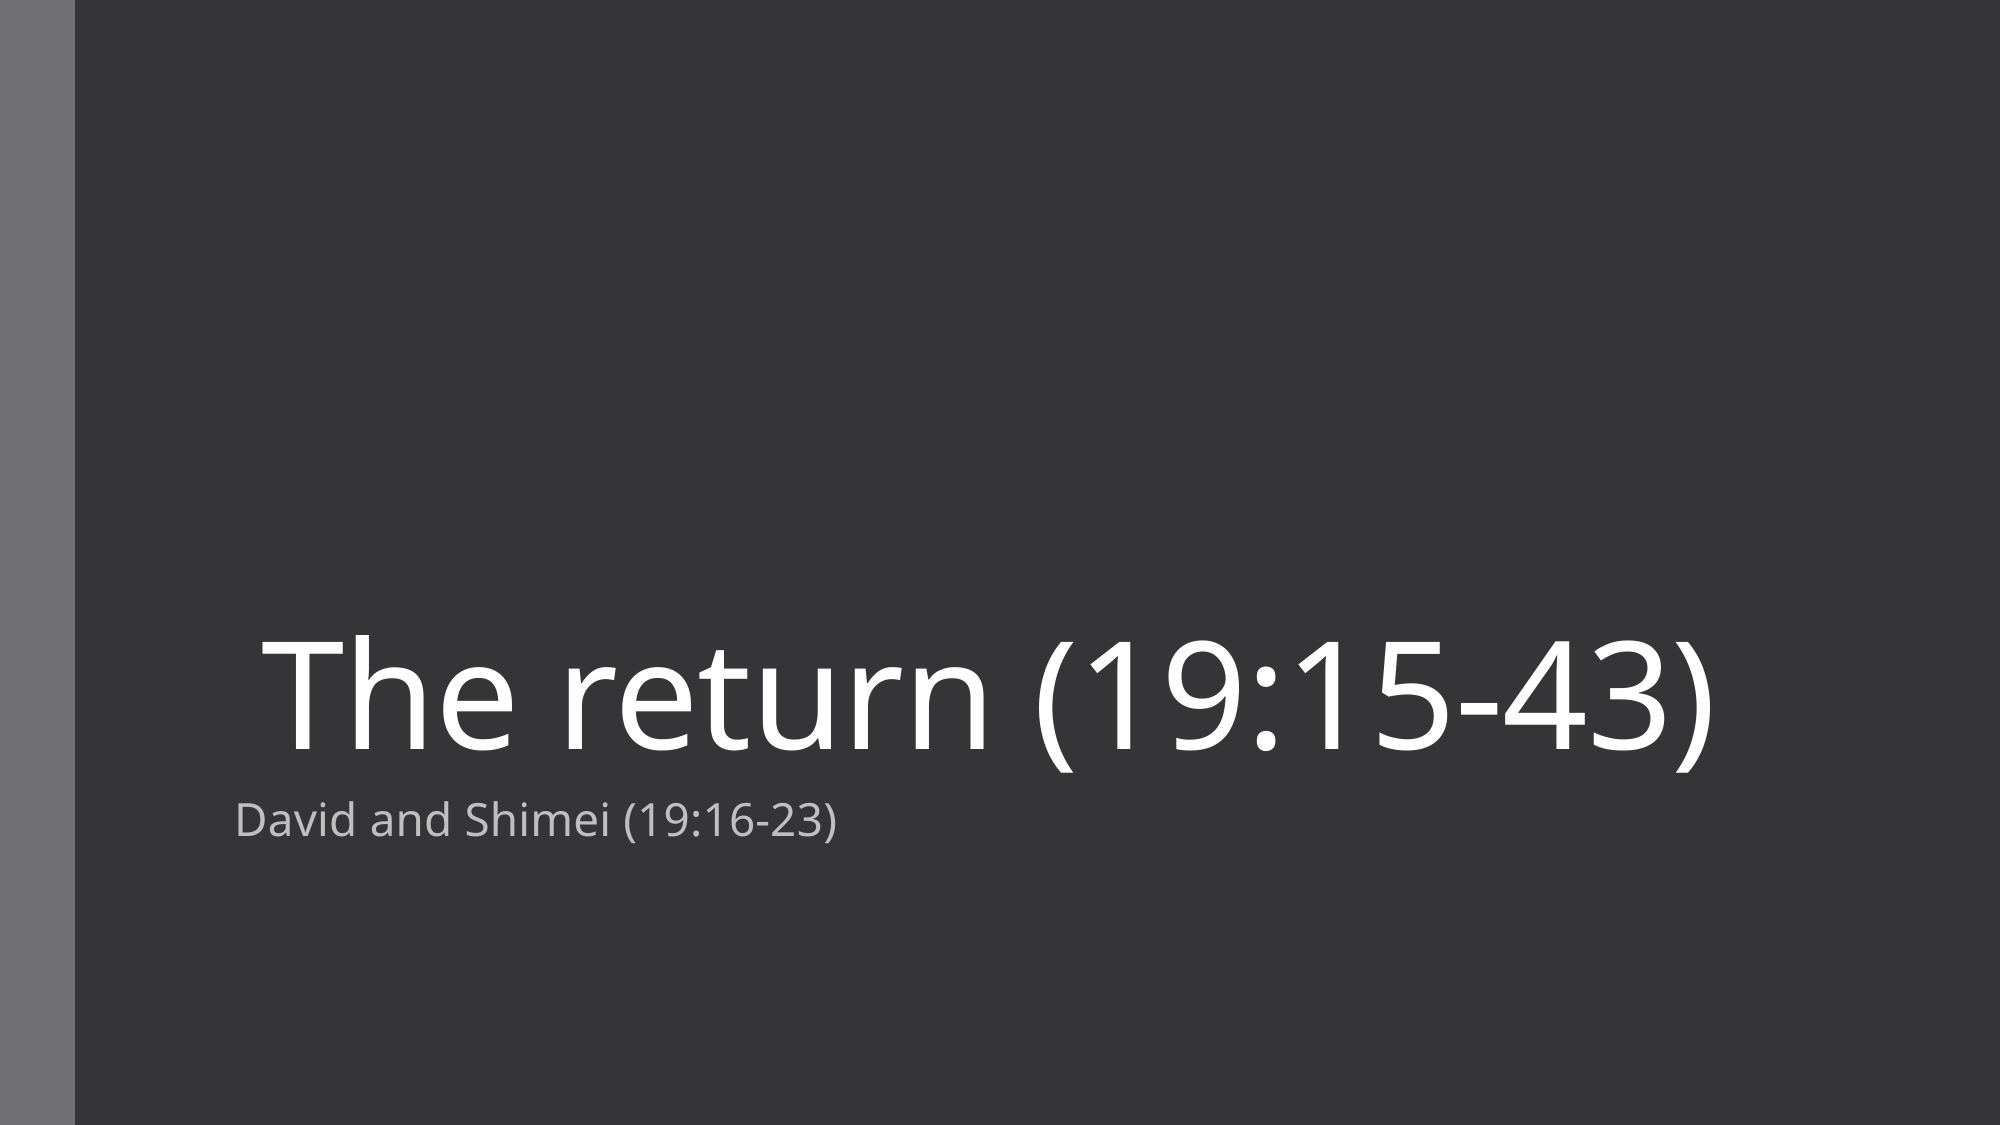

# The return (19:15-43)
 David and Shimei (19:16-23)